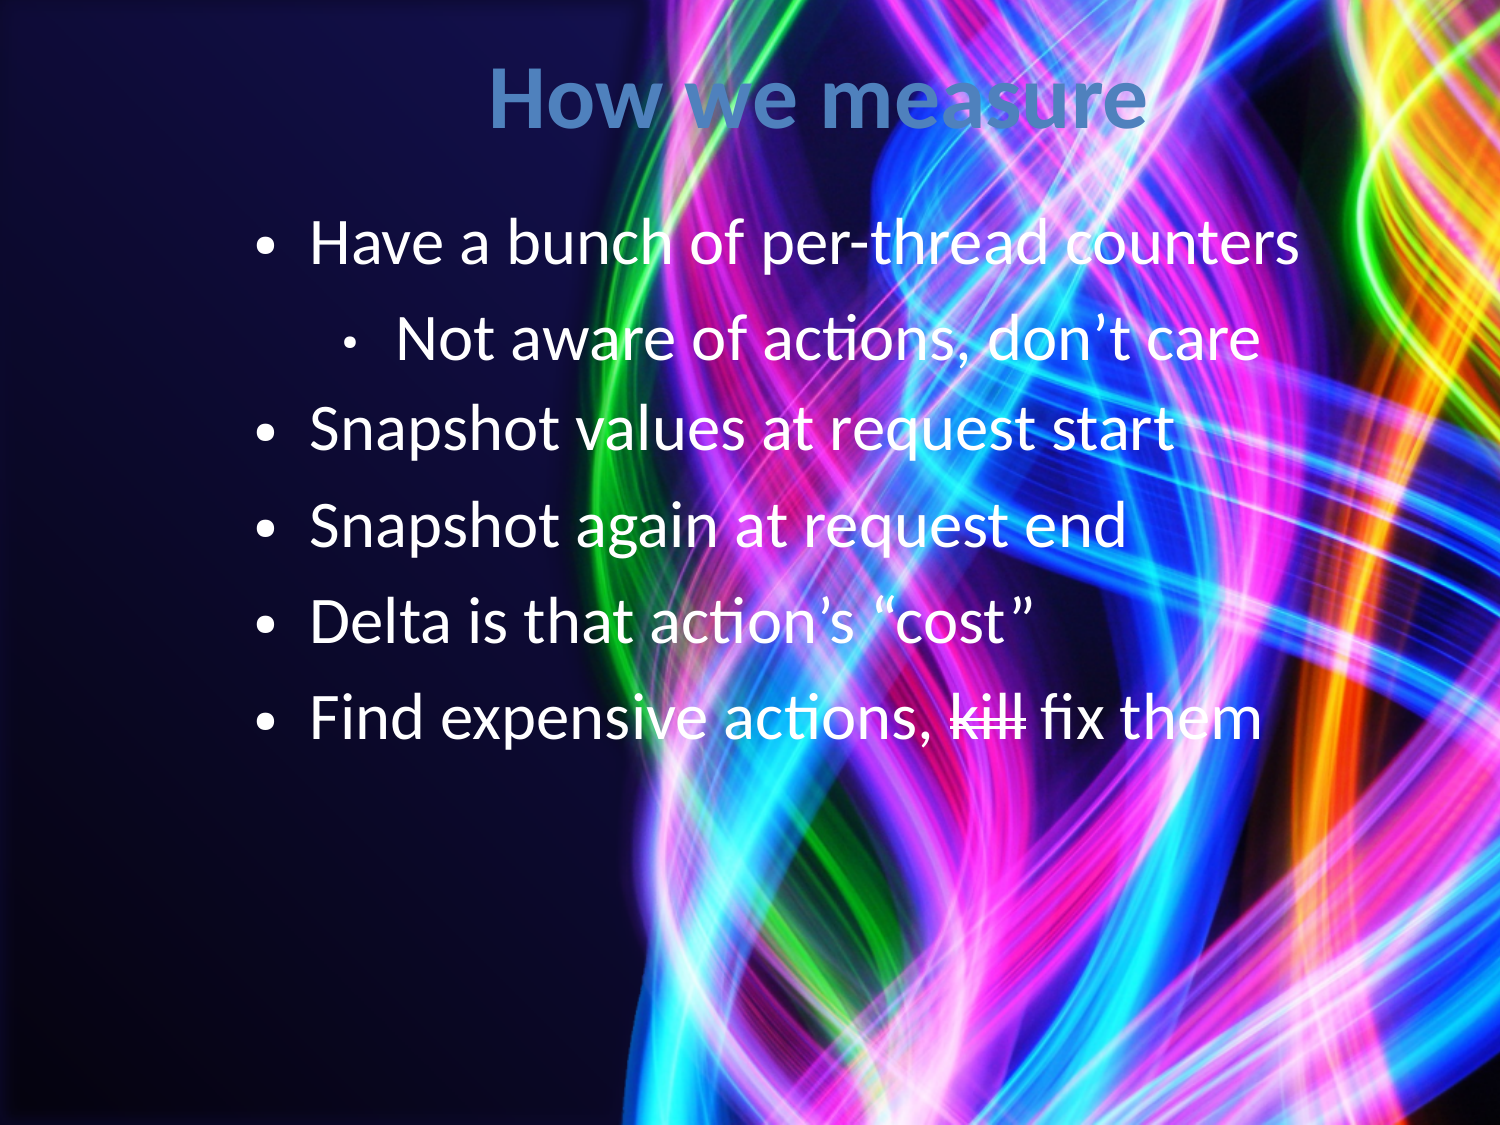

# How we measure
Have a bunch of per-thread counters
Not aware of actions, don’t care
Snapshot values at request start
Snapshot again at request end
Delta is that action’s “cost”
Find expensive actions, kill fix them